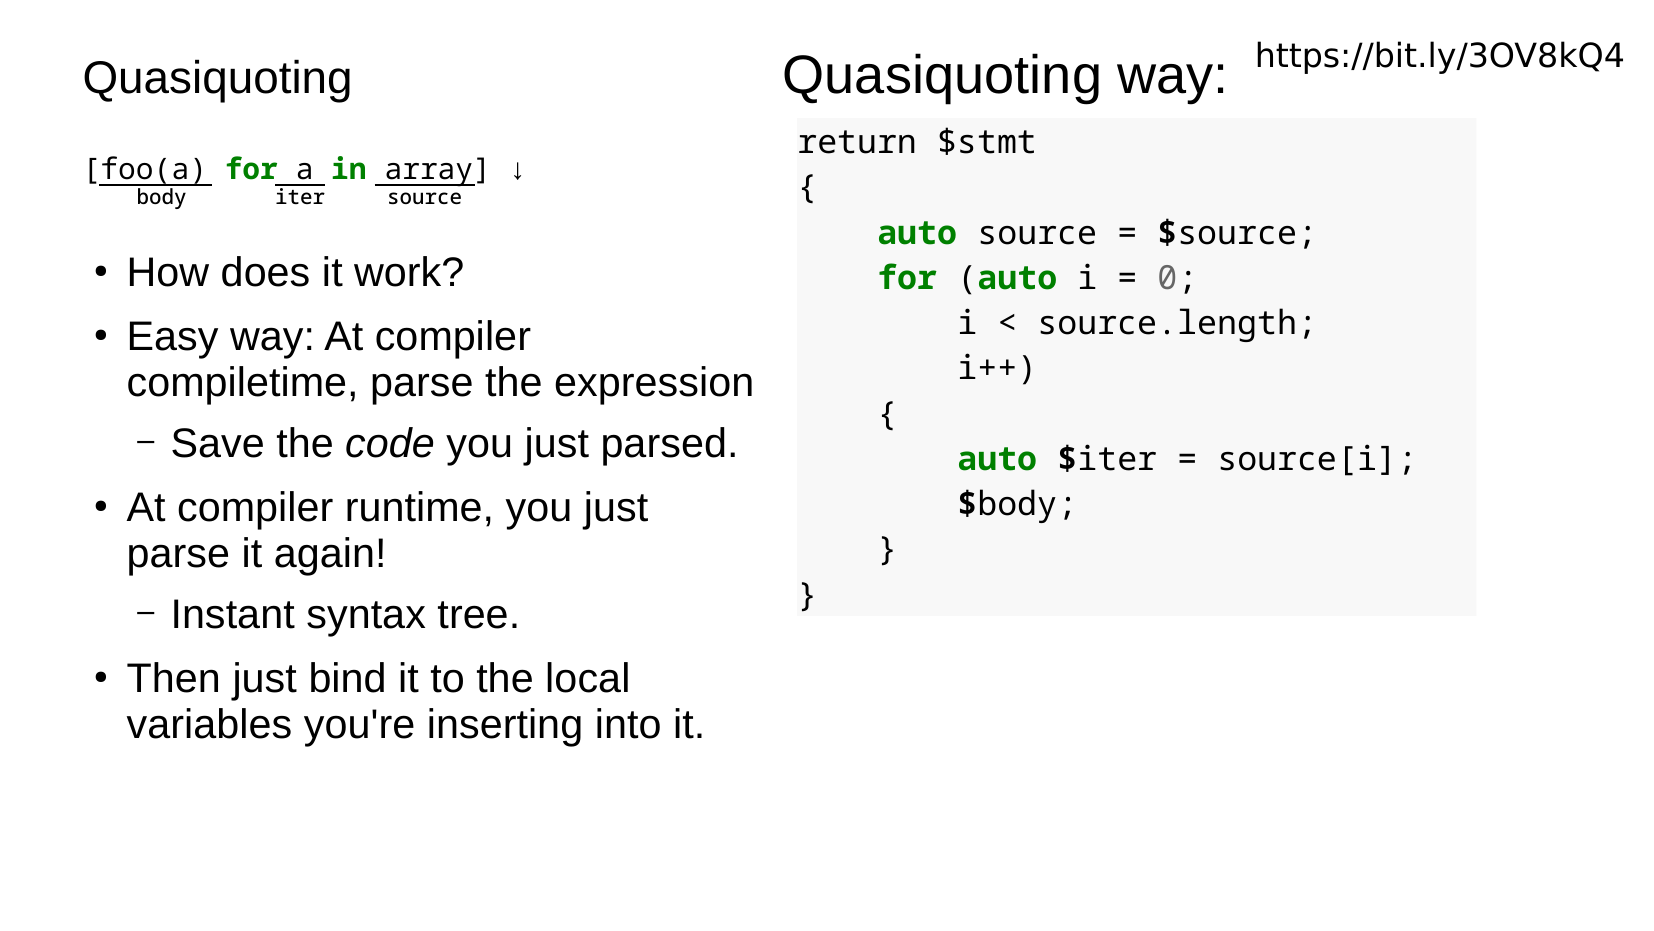

# Quasiquoting
Quasiquoting way:
return $stmt
{
 auto source = $source;
 for (auto i = 0;
 i < source.length;
 i++)
 {
 auto $iter = source[i];
 $body;
 }
}
[foo(a) for a in array] ↓
How does it work?
Easy way: At compiler compiletime, parse the expression
Save the code you just parsed.
At compiler runtime, you just parse it again!
Instant syntax tree.
Then just bind it to the local variables you're inserting into it.
 body
iter
 source